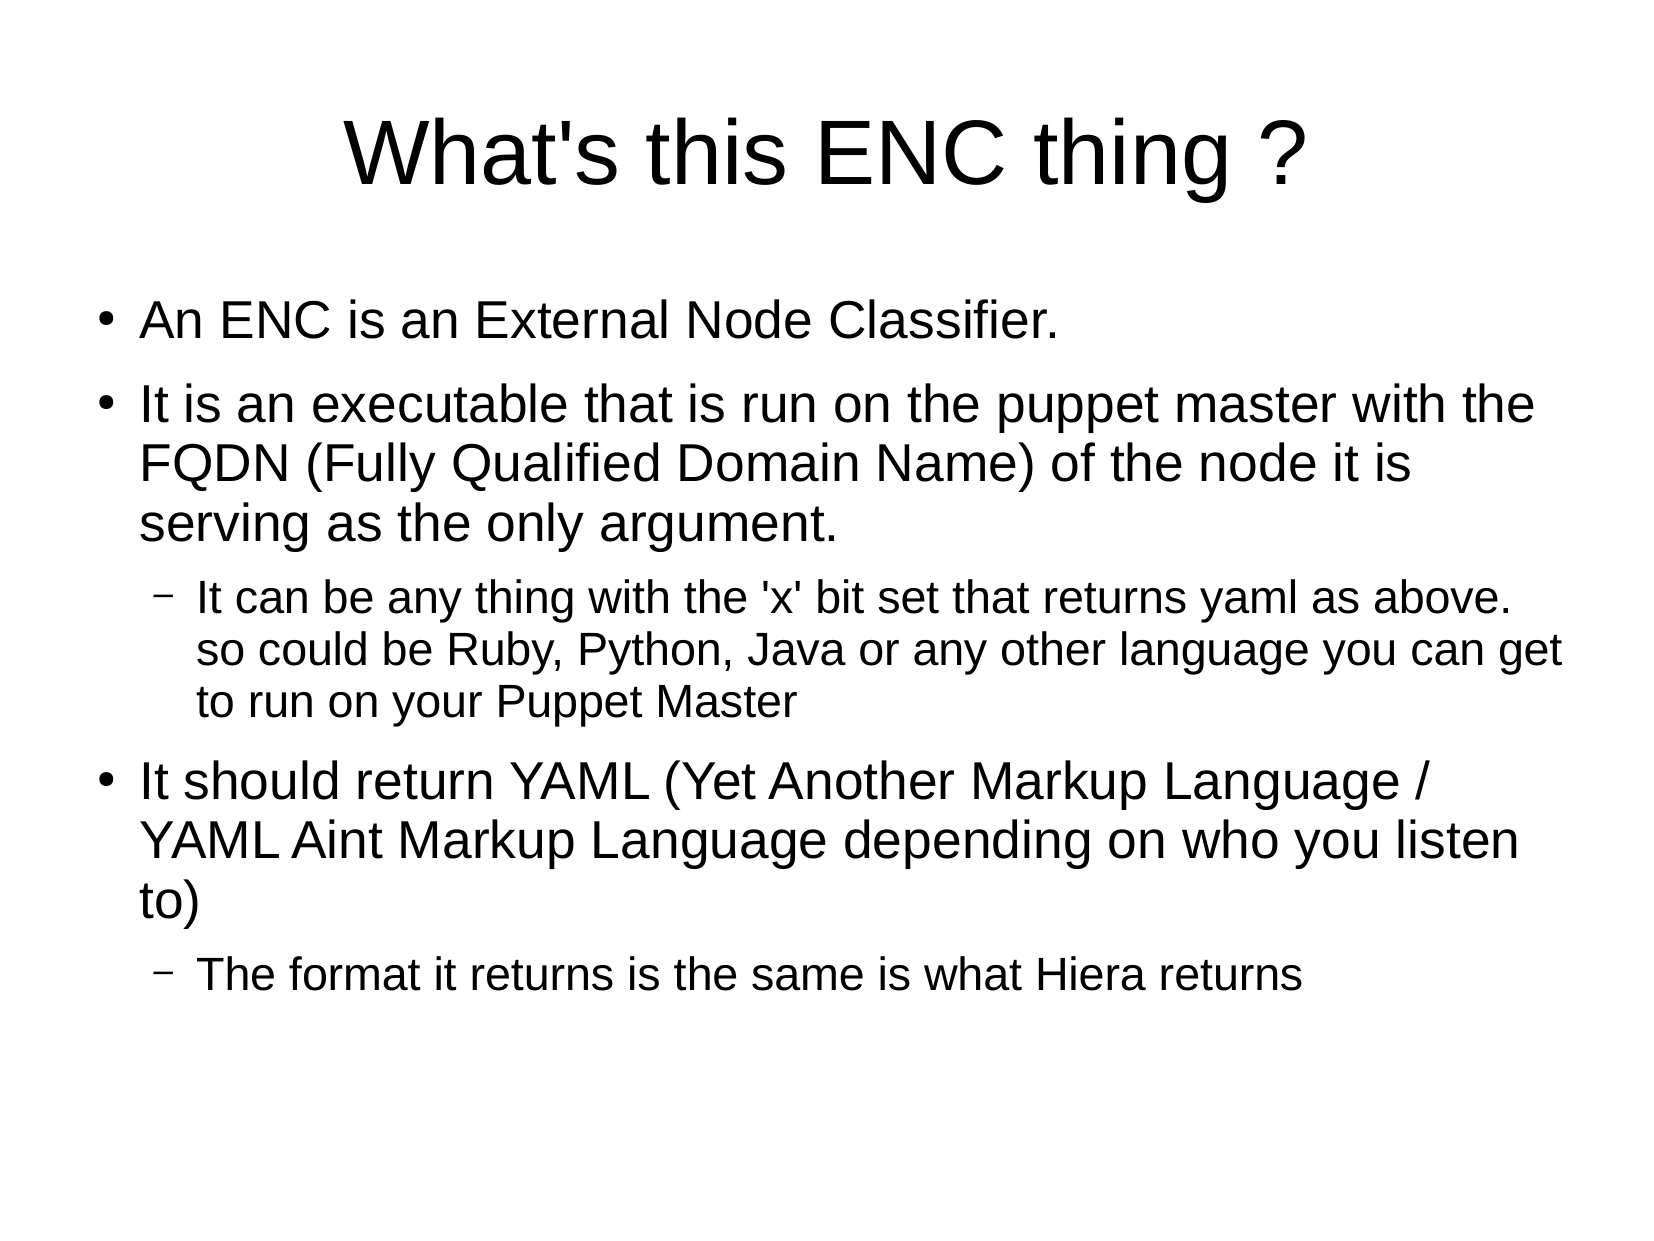

# What's this ENC thing ?
An ENC is an External Node Classifier.
It is an executable that is run on the puppet master with the FQDN (Fully Qualified Domain Name) of the node it is serving as the only argument.
It can be any thing with the 'x' bit set that returns yaml as above. so could be Ruby, Python, Java or any other language you can get to run on your Puppet Master
It should return YAML (Yet Another Markup Language / YAML Aint Markup Language depending on who you listen to)
The format it returns is the same is what Hiera returns